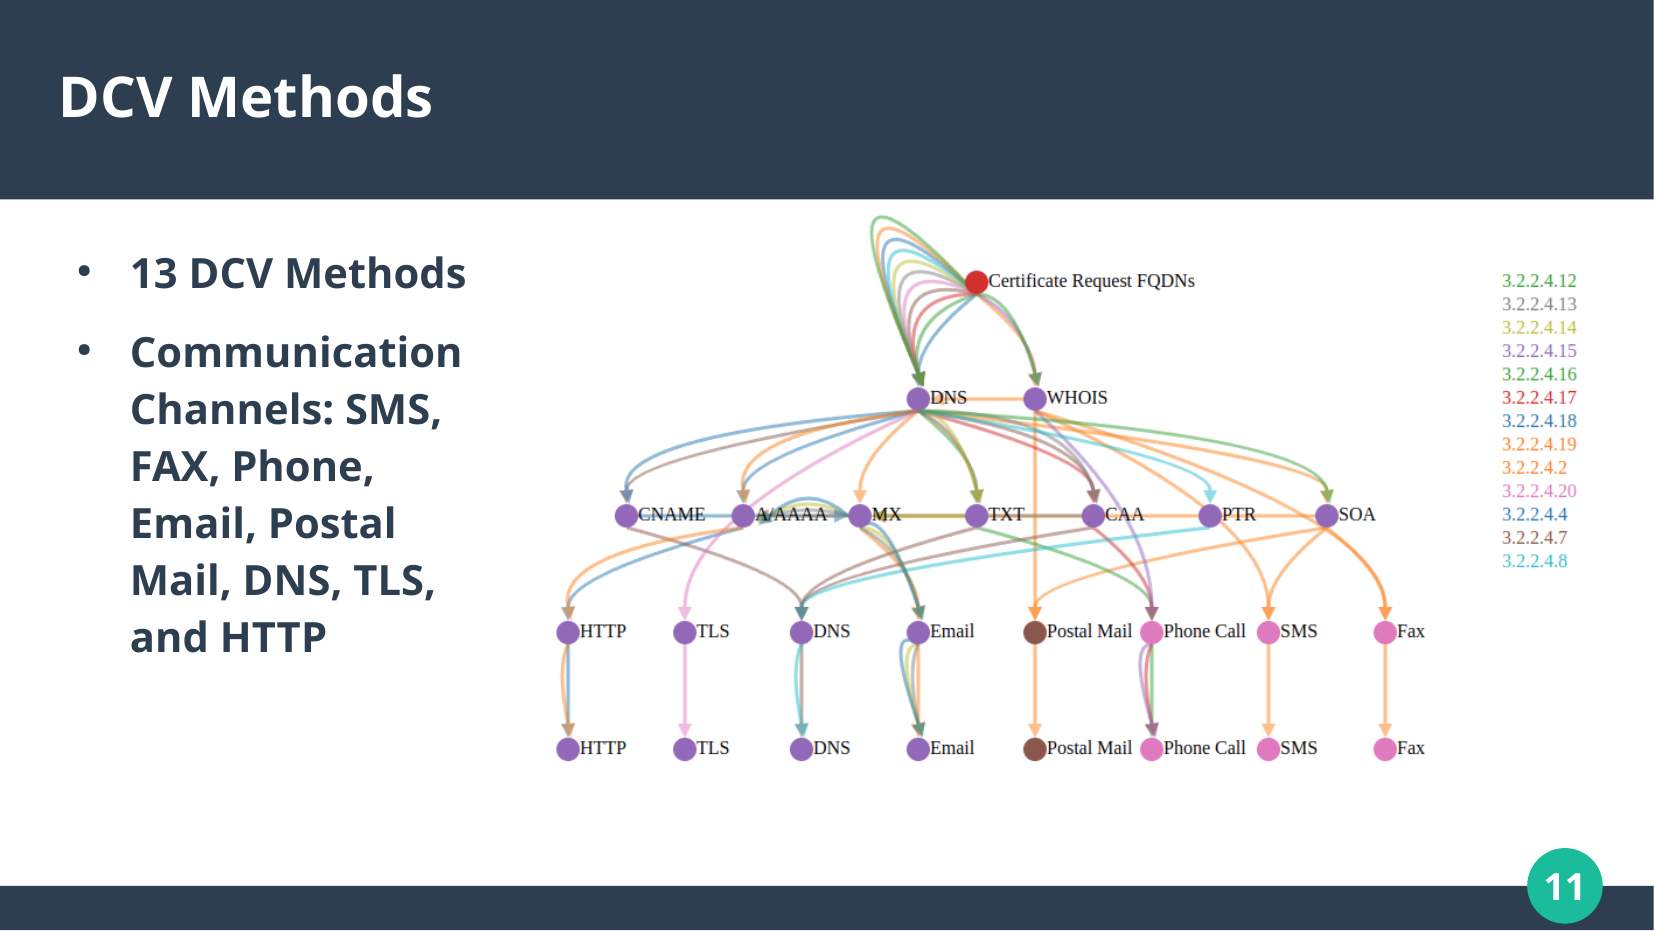

# DCV Methods
13 DCV Methods
Communication Channels: SMS, FAX, Phone, Email, Postal Mail, DNS, TLS, and HTTP
11